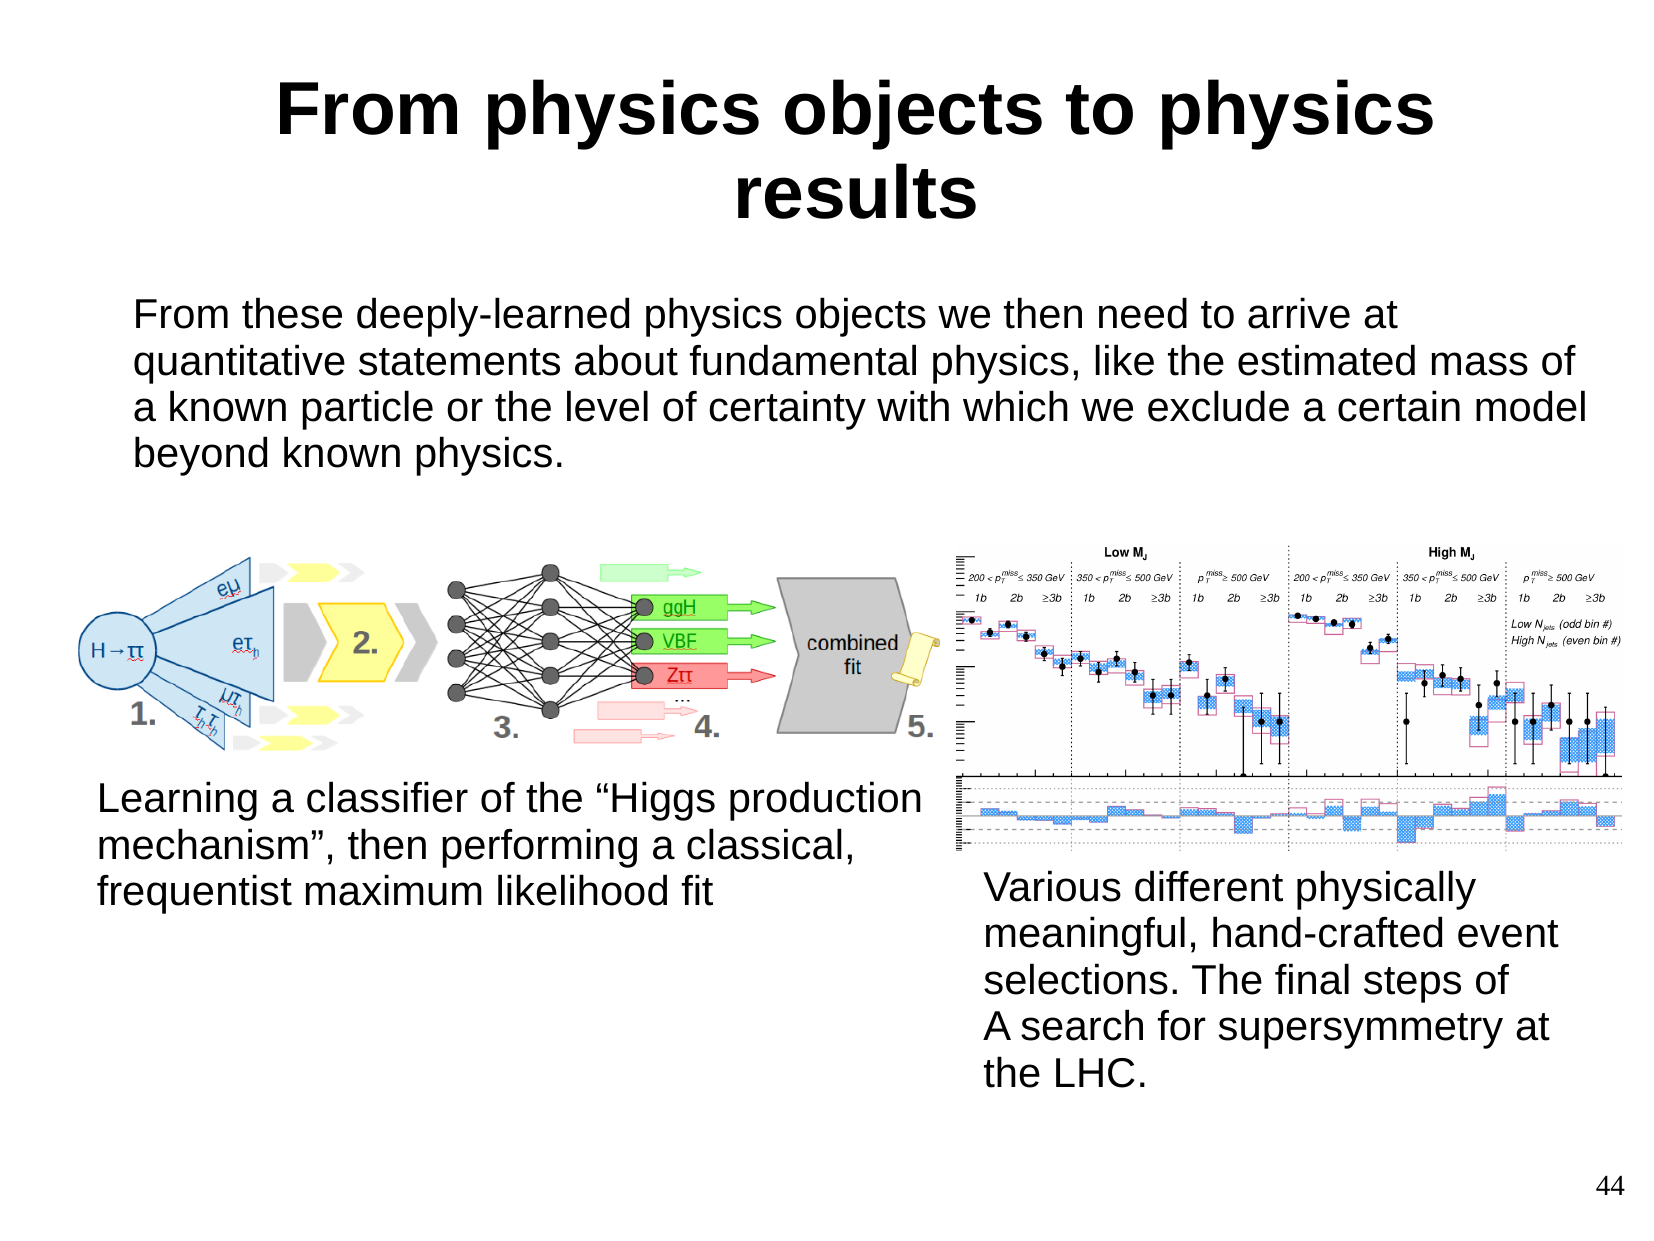

From physics objects to physics results
From these deeply-learned physics objects we then need to arrive at quantitative statements about fundamental physics, like the estimated mass of
a known particle or the level of certainty with which we exclude a certain model
beyond known physics.
Learning a classifier of the “Higgs production mechanism”, then performing a classical, frequentist maximum likelihood fit
Various different physically meaningful, hand-crafted event selections. The final steps of
A search for supersymmetry at the LHC.
44